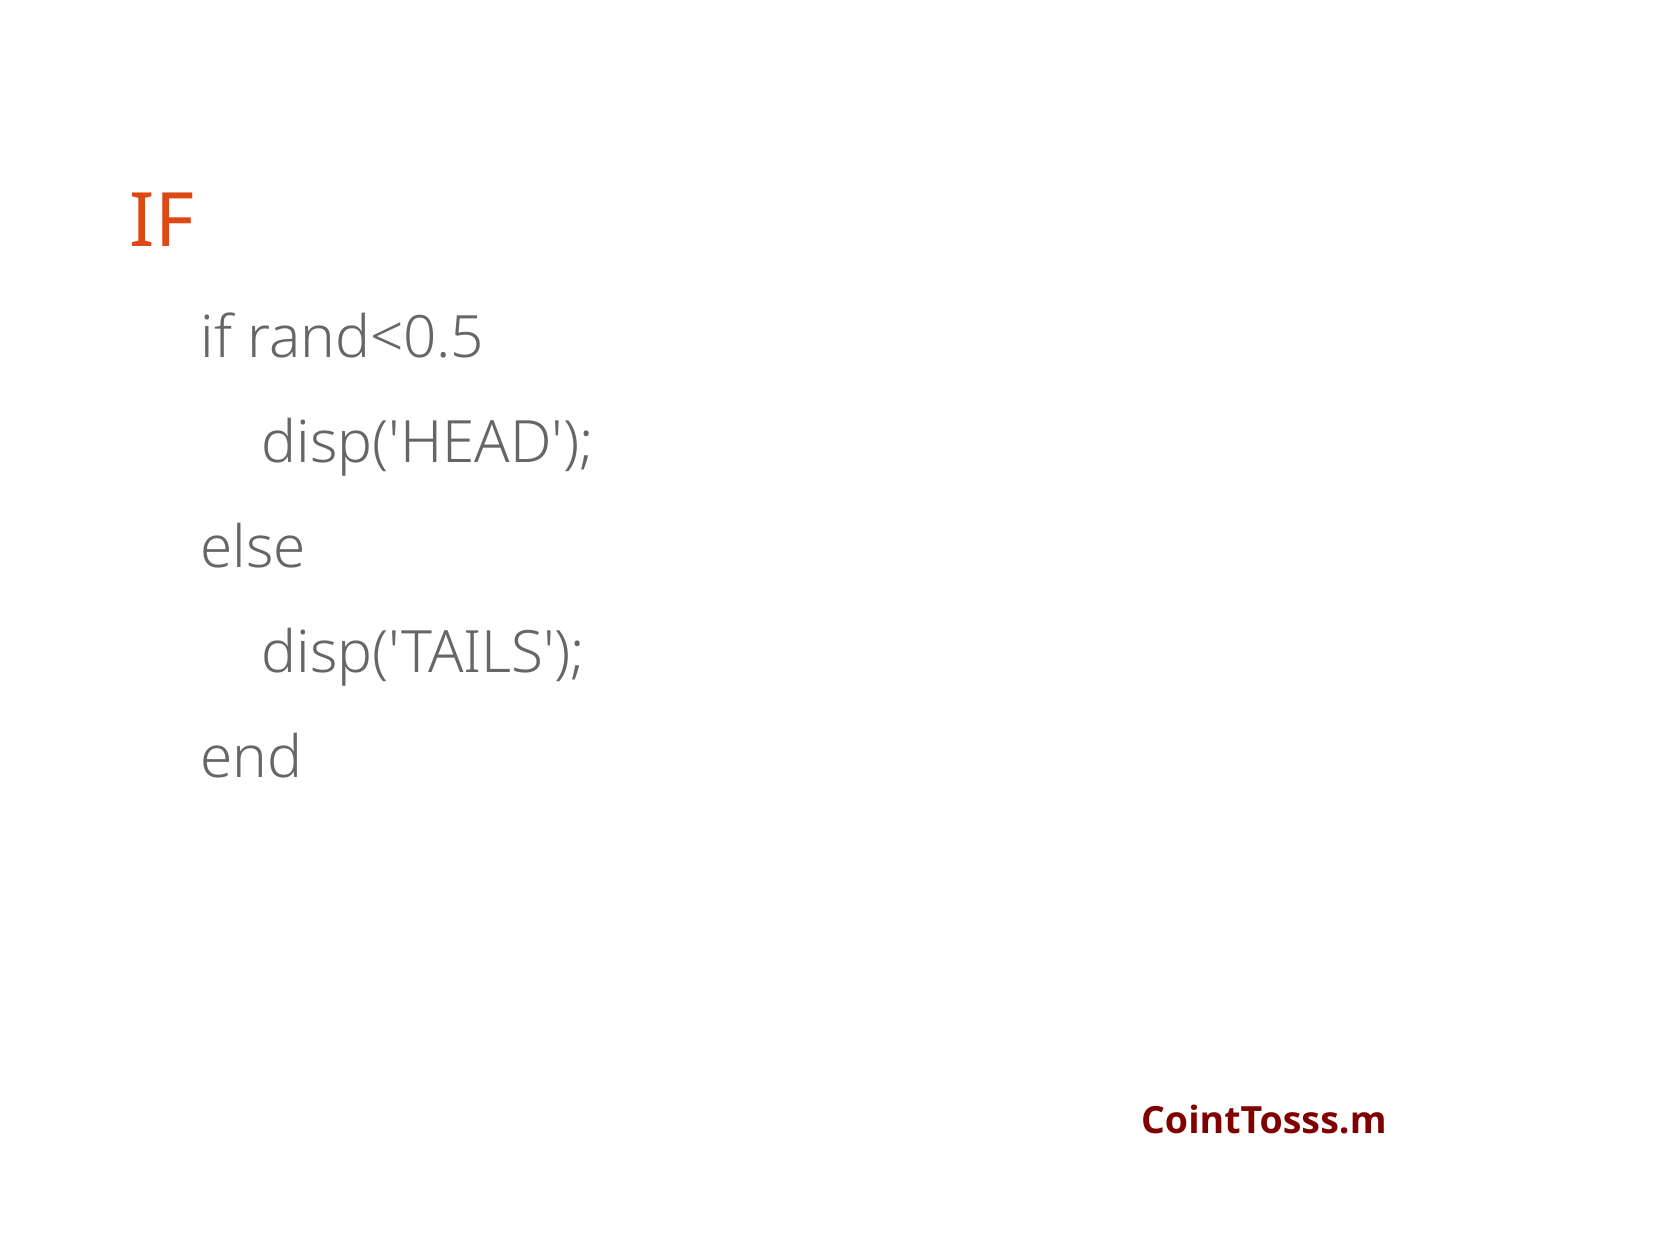

# IF
if rand<0.5
 disp('HEAD');
else
 disp('TAILS');
end
CointTosss.m